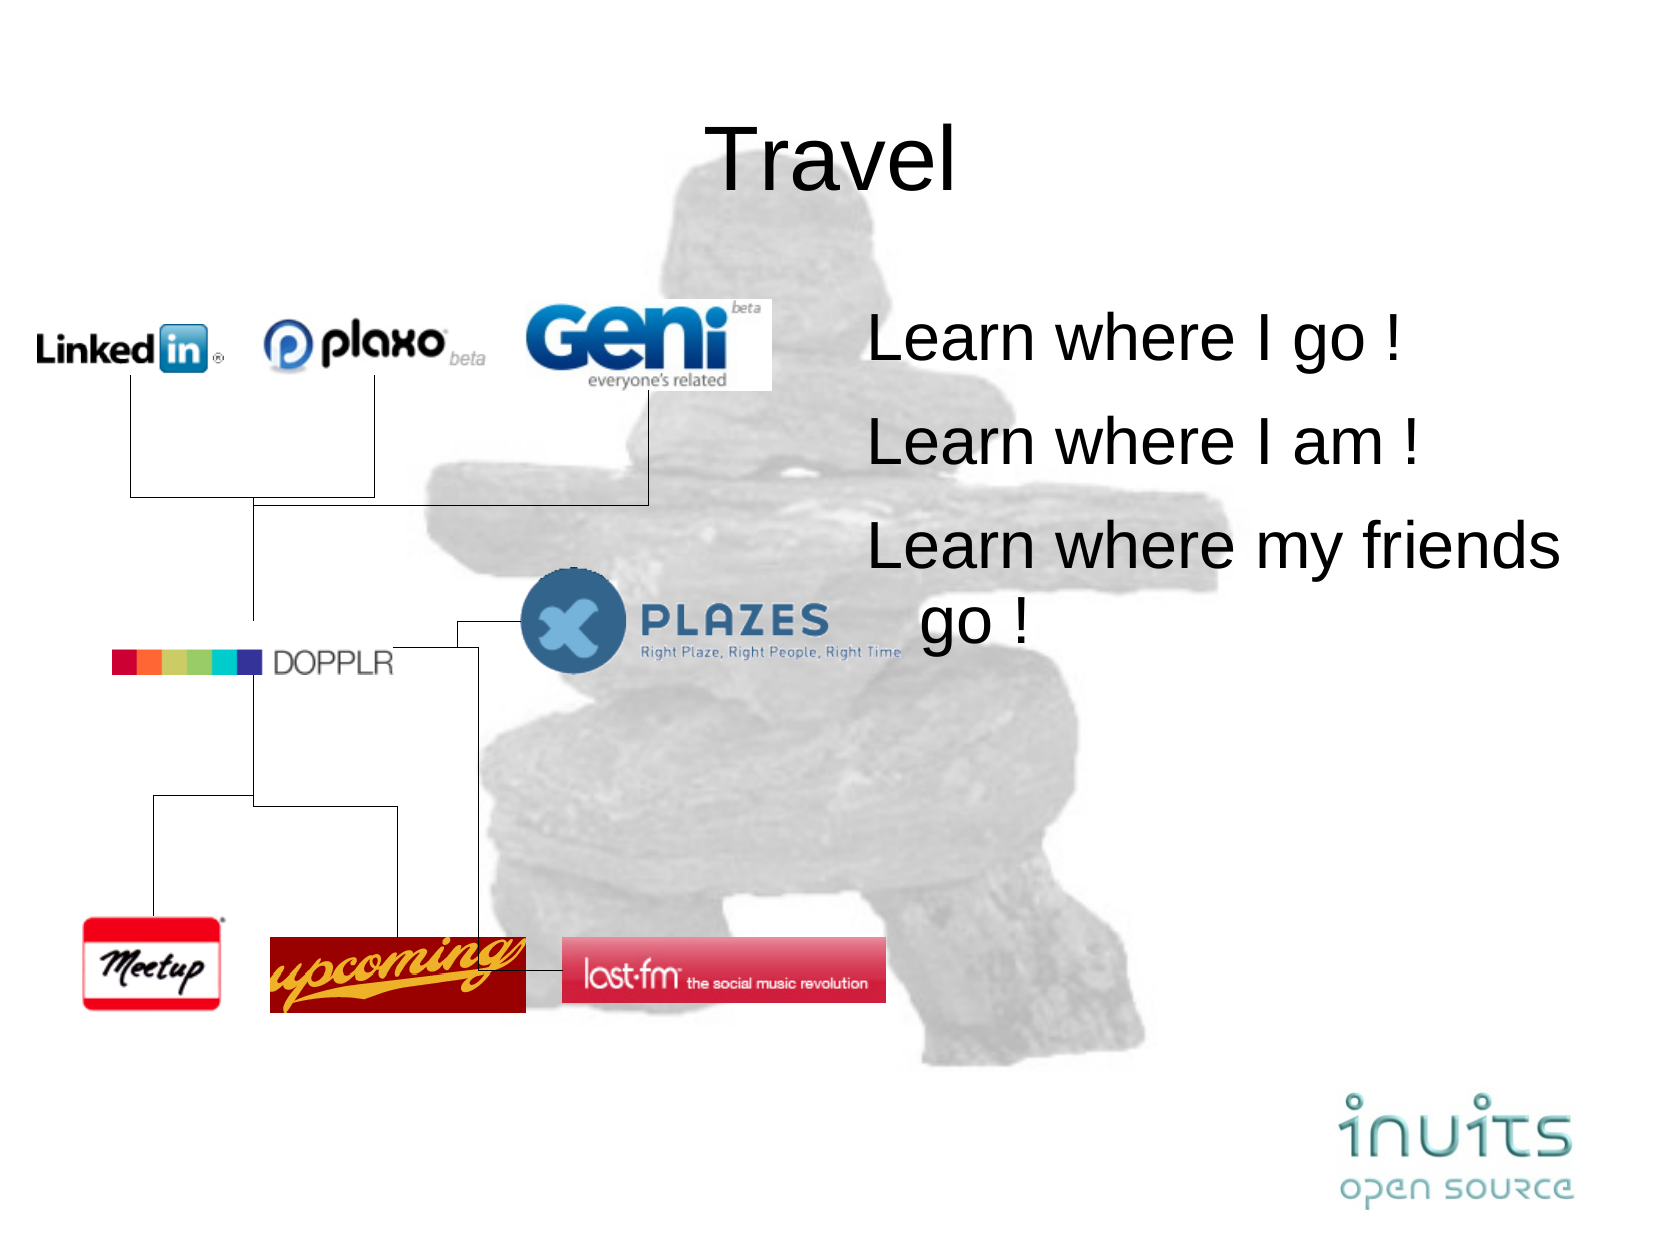

# Travel
Learn where I go !
Learn where I am !
Learn where my friends go !